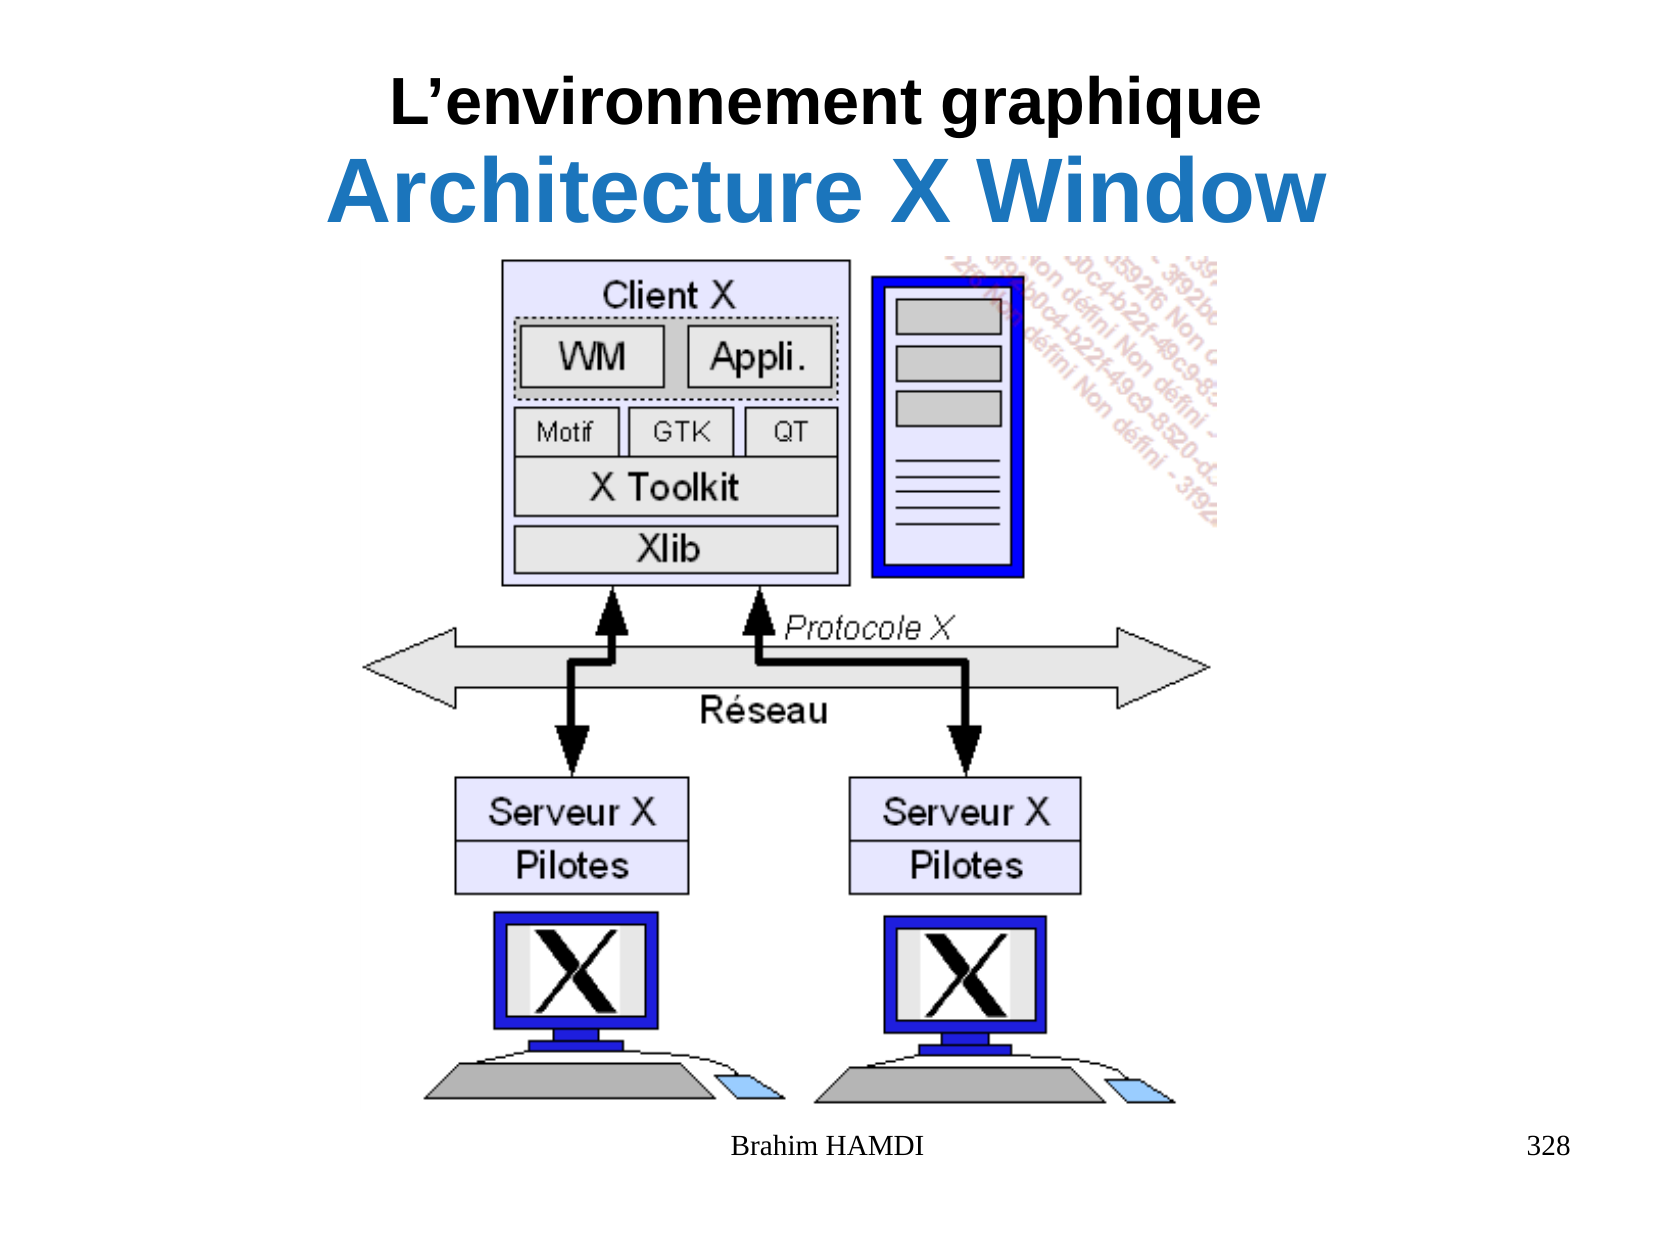

# L’environnement graphique Architecture X Window
Brahim HAMDI
328